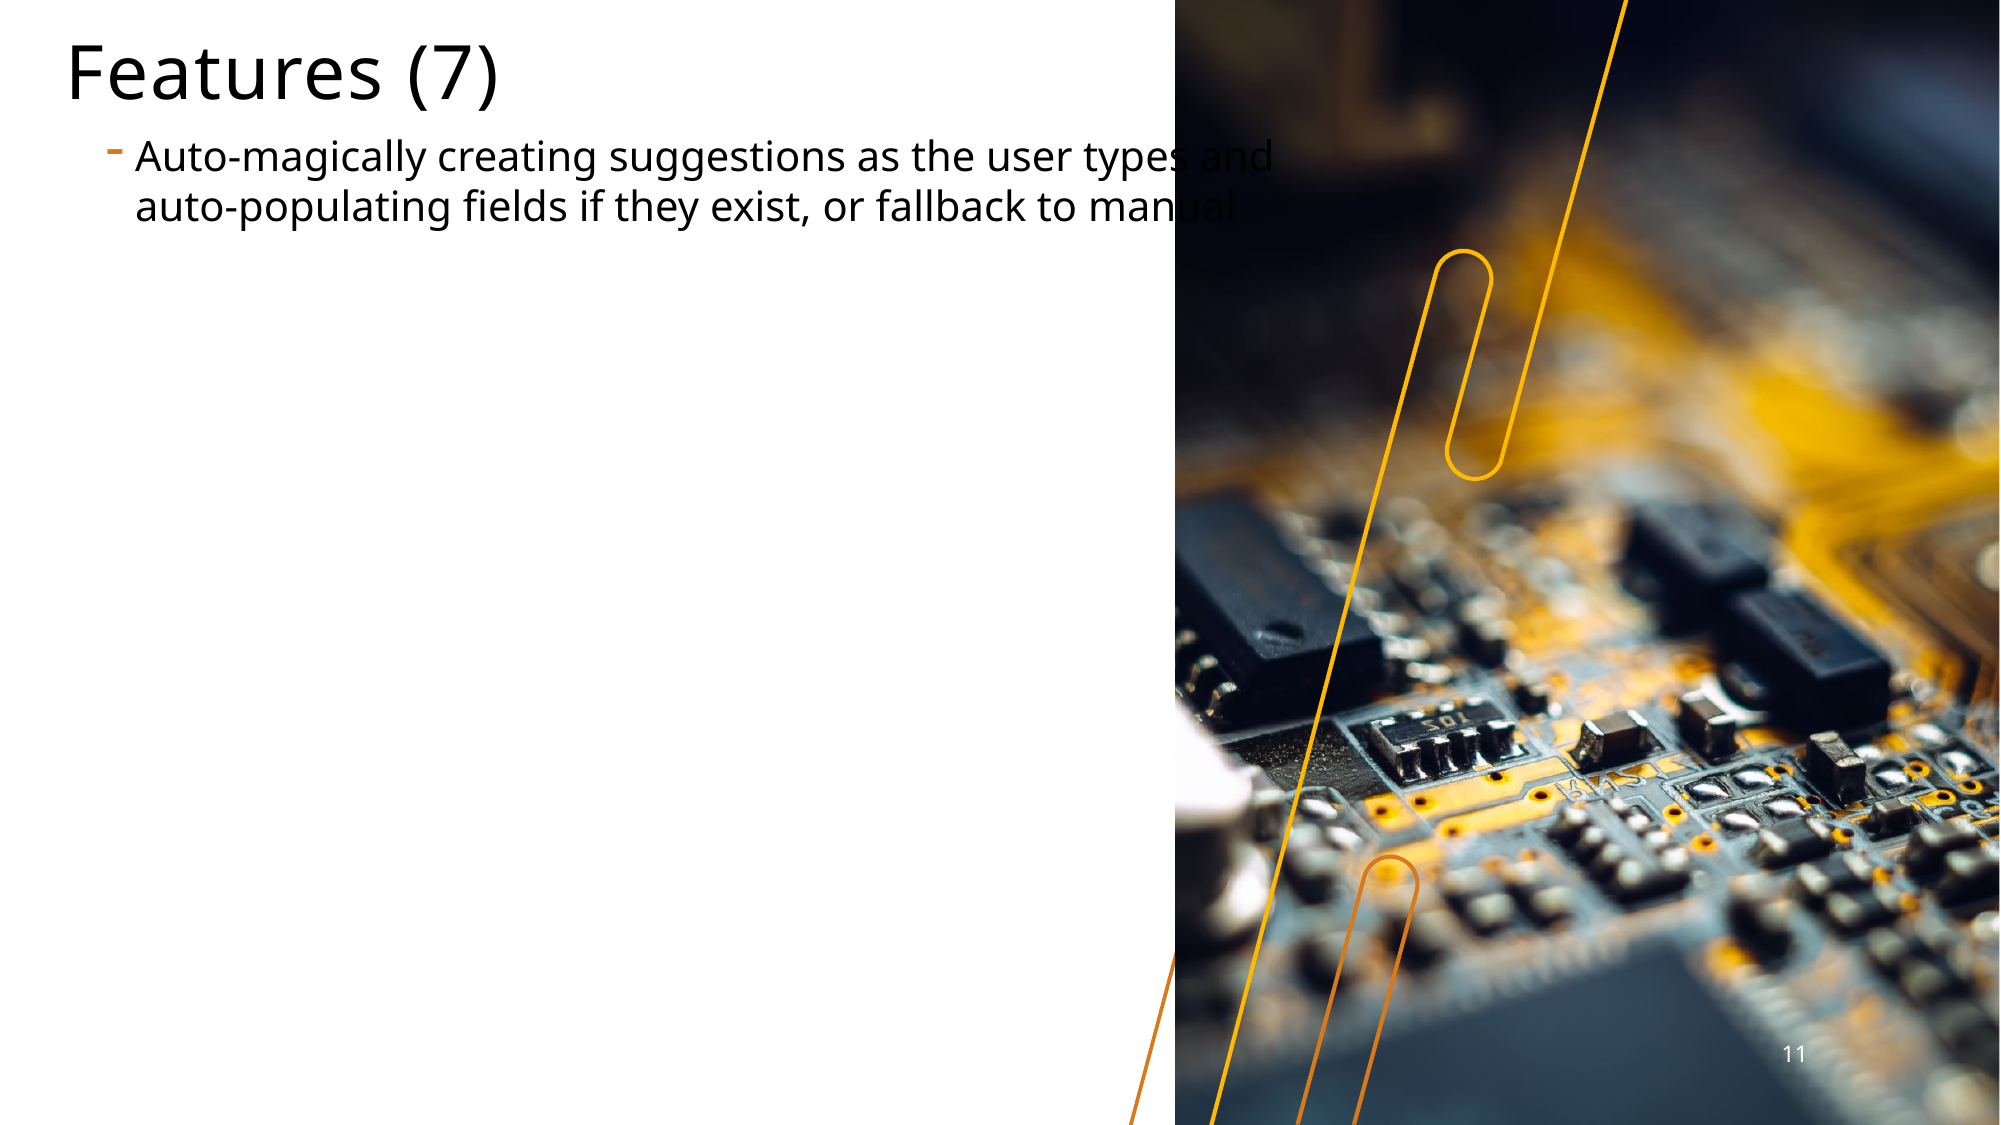

# Features (7)
-
Auto-magically creating suggestions as the user types and auto-populating fields if they exist, or fallback to manual